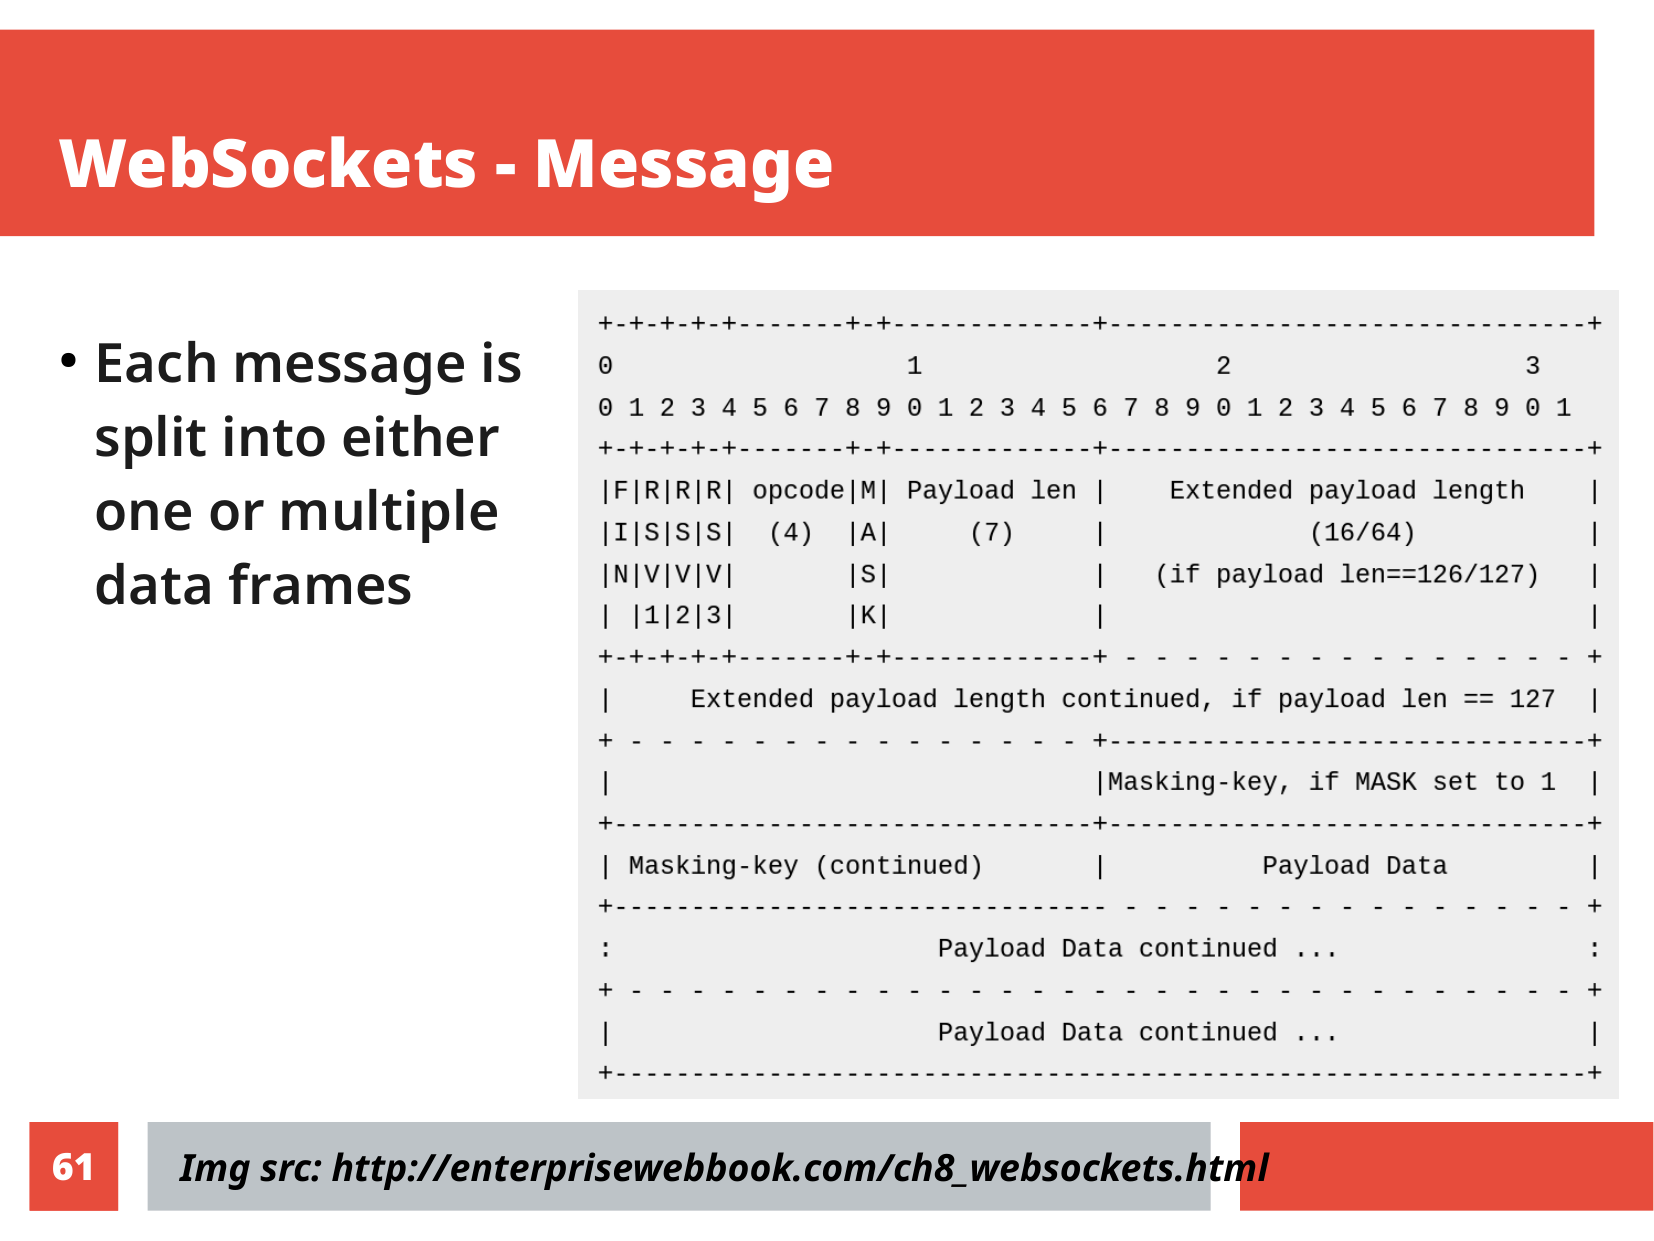

# WebSockets - Message
Each message is split into either one or multiple data frames
61
Img src: http://enterprisewebbook.com/ch8_websockets.html